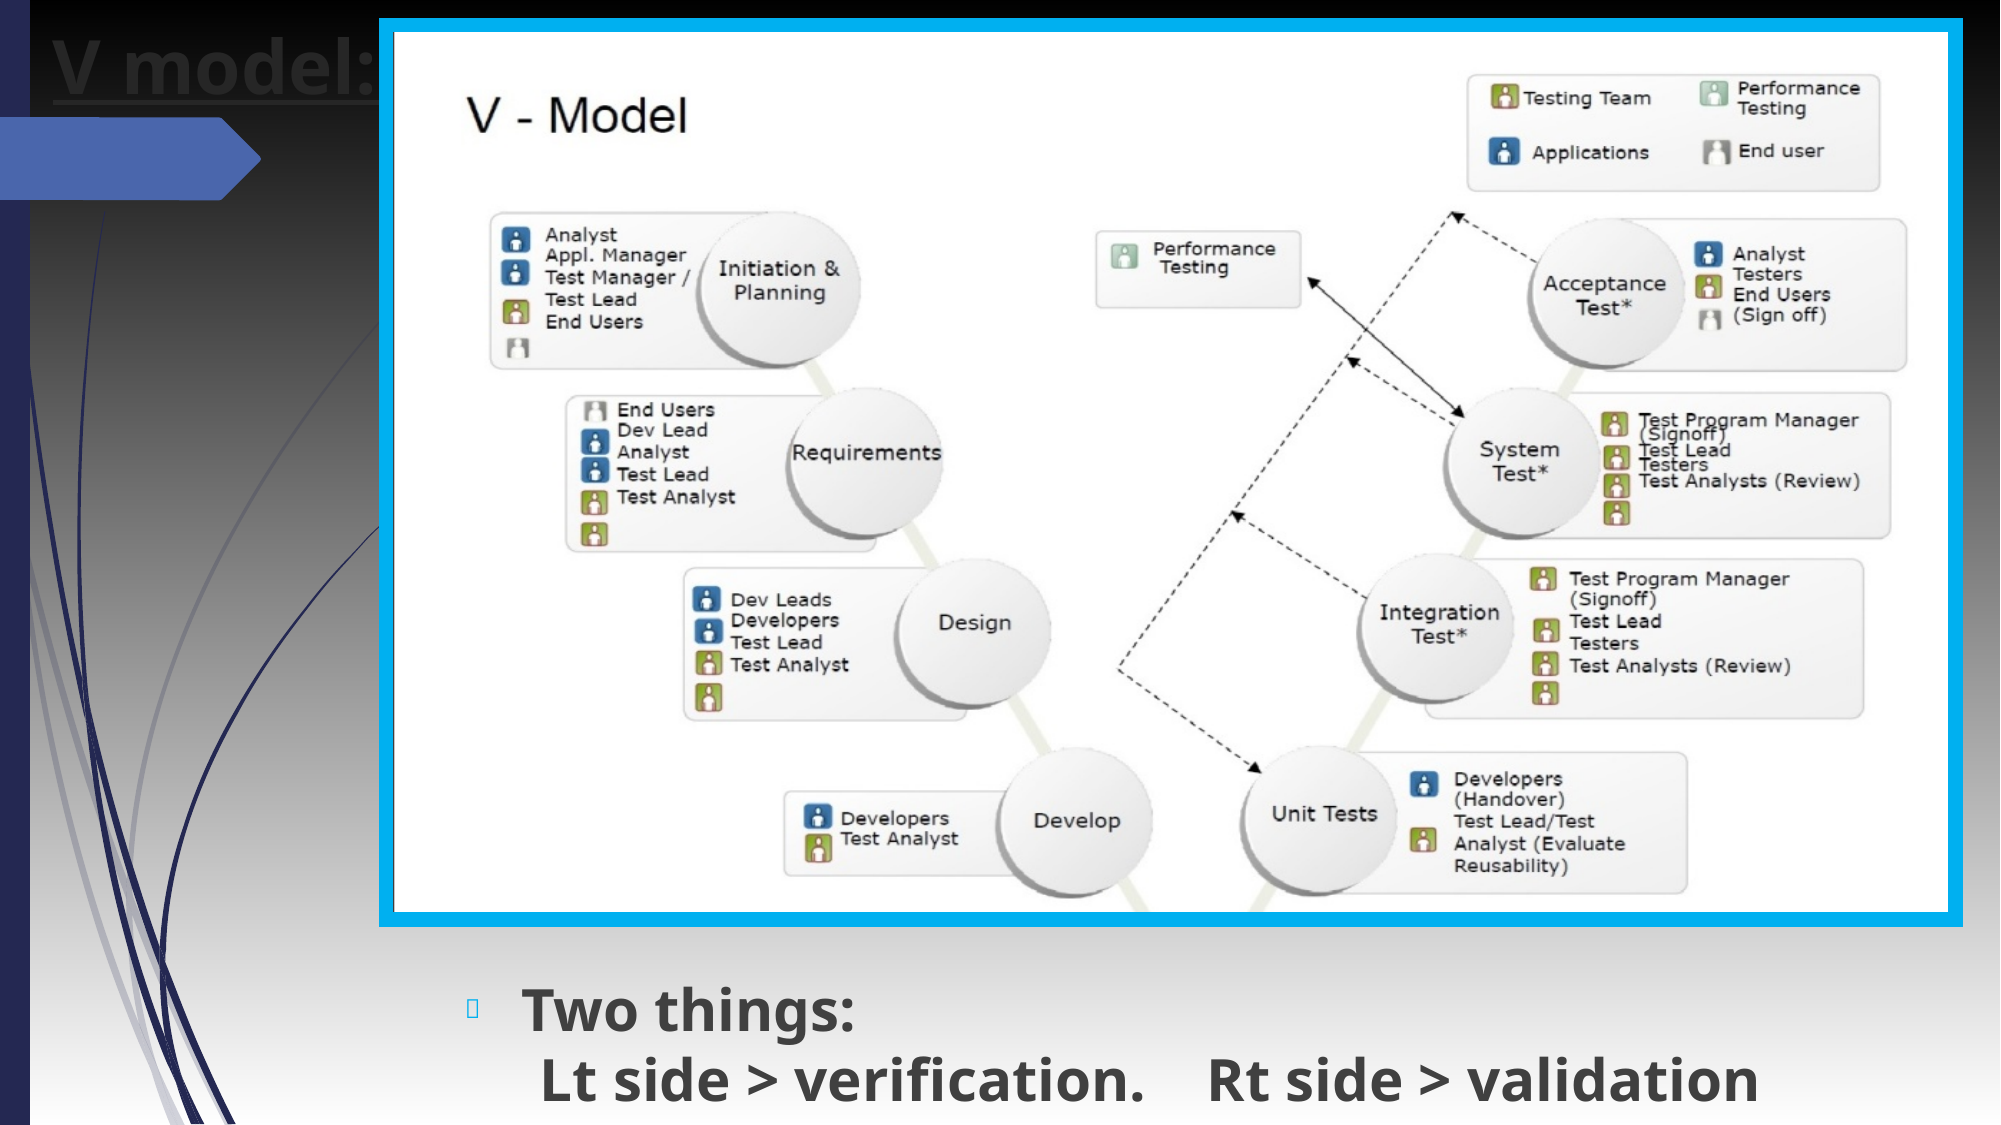

# V model:
Two things:
Lt side > verification. Rt side > validation